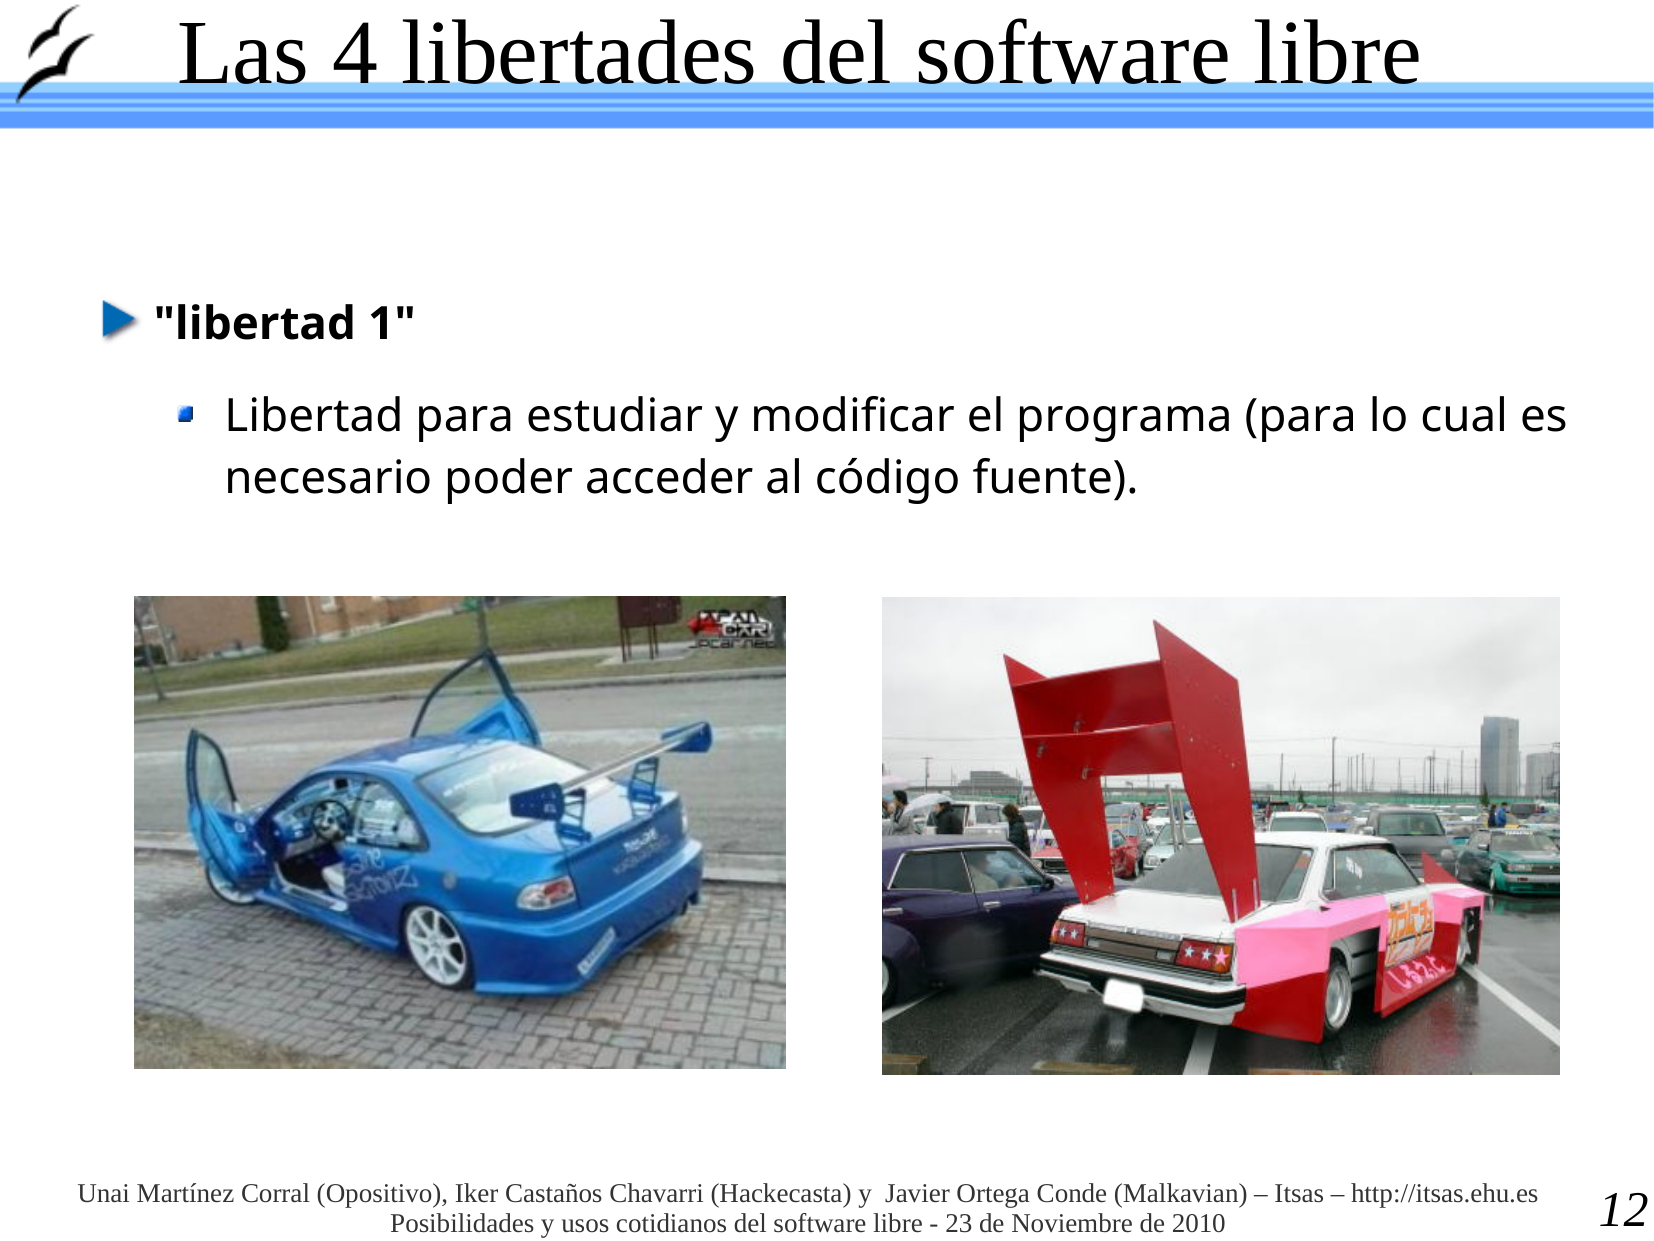

# Las 4 libertades del software libre
"libertad 1"
Libertad para estudiar y modificar el programa (para lo cual es necesario poder acceder al código fuente).